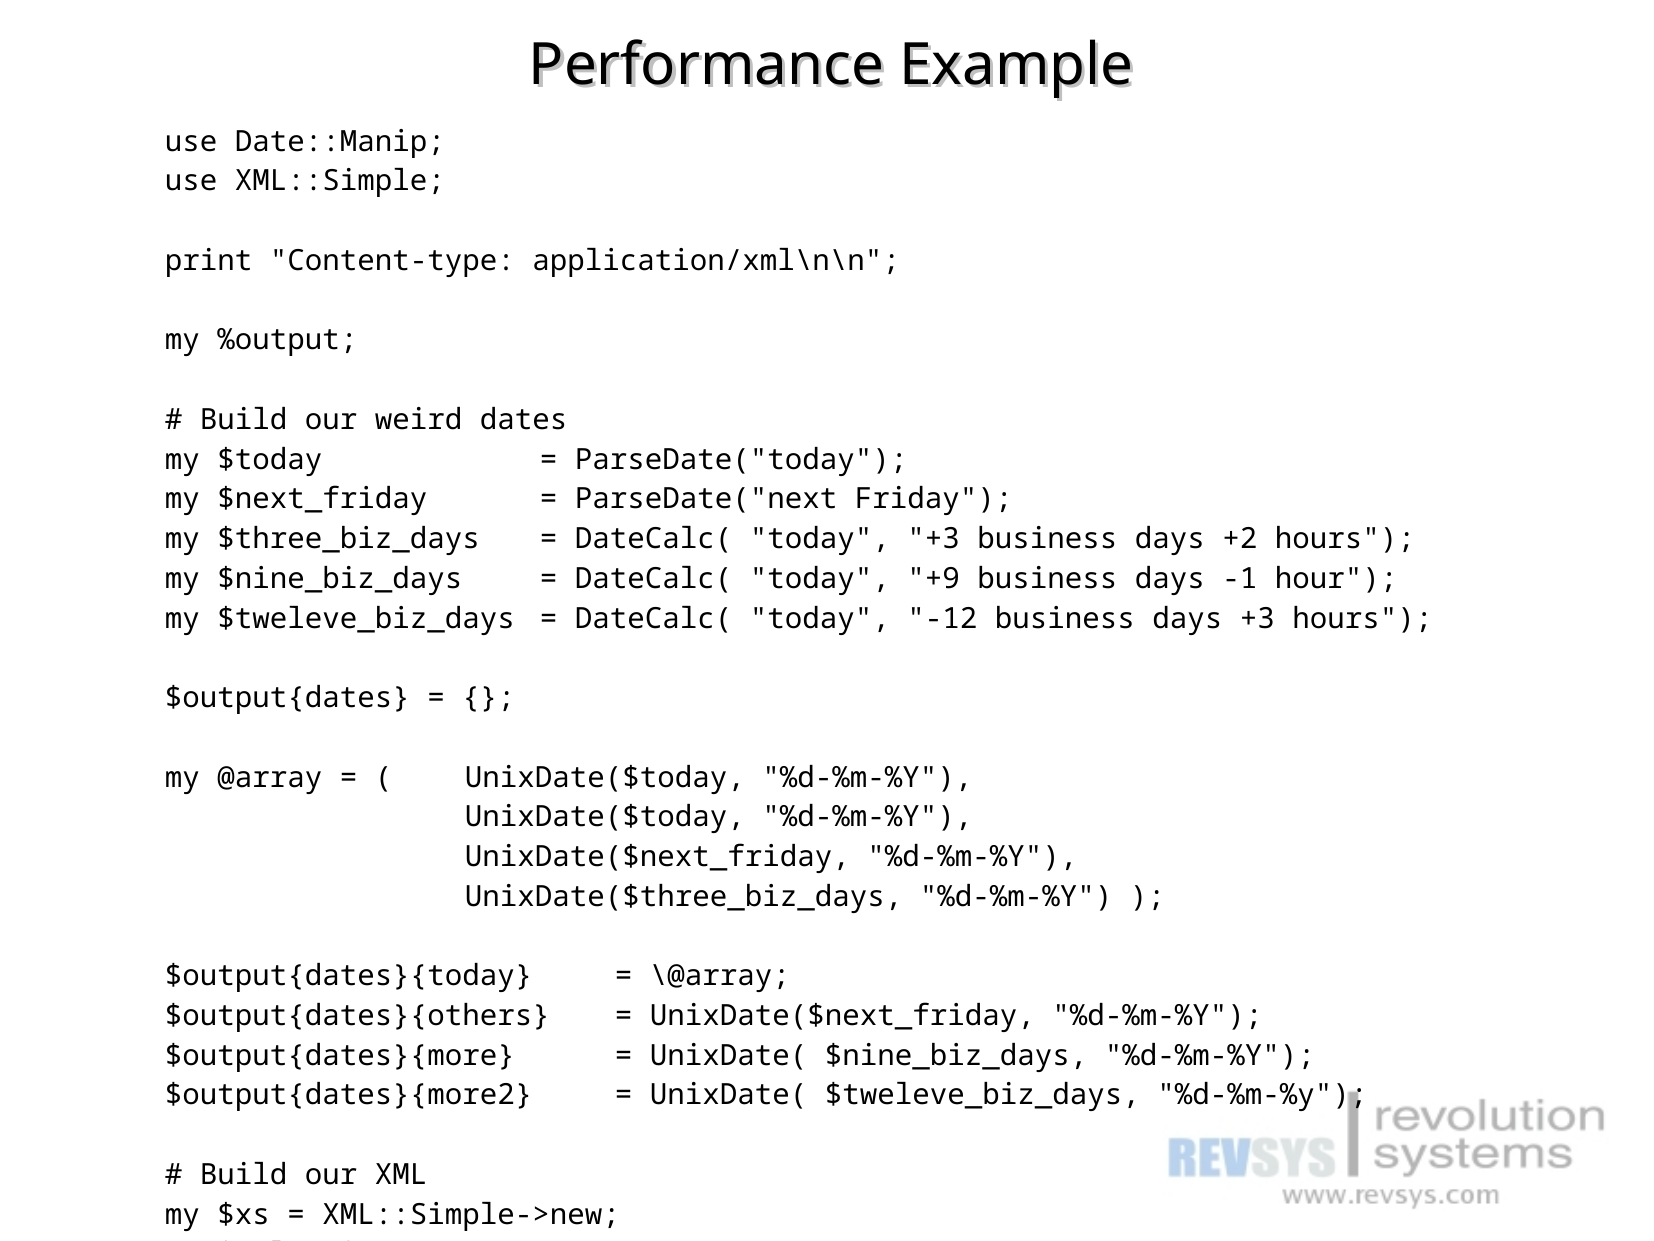

# Performance Example
use Date::Manip;
use XML::Simple;
print "Content-type: application/xml\n\n";
my %output;
# Build our weird dates
my $today			= ParseDate("today");
my $next_friday		= ParseDate("next Friday");
my $three_biz_days	= DateCalc( "today", "+3 business days +2 hours");
my $nine_biz_days		= DateCalc( "today", "+9 business days -1 hour");
my $tweleve_biz_days	= DateCalc( "today", "-12 business days +3 hours");
$output{dates} = {};
my @array = (	UnixDate($today, "%d-%m-%Y"),
				UnixDate($today, "%d-%m-%Y"),
				UnixDate($next_friday, "%d-%m-%Y"),
				UnixDate($three_biz_days, "%d-%m-%Y") );
$output{dates}{today}		= \@array;
$output{dates}{others} 	= UnixDate($next_friday, "%d-%m-%Y");
$output{dates}{more} 		= UnixDate( $nine_biz_days, "%d-%m-%Y");
$output{dates}{more2} 	= UnixDate( $tweleve_biz_days, "%d-%m-%y");
# Build our XML
my $xs = XML::Simple->new;
my $xml = $xs->XMLout( \%output );
print $xml;